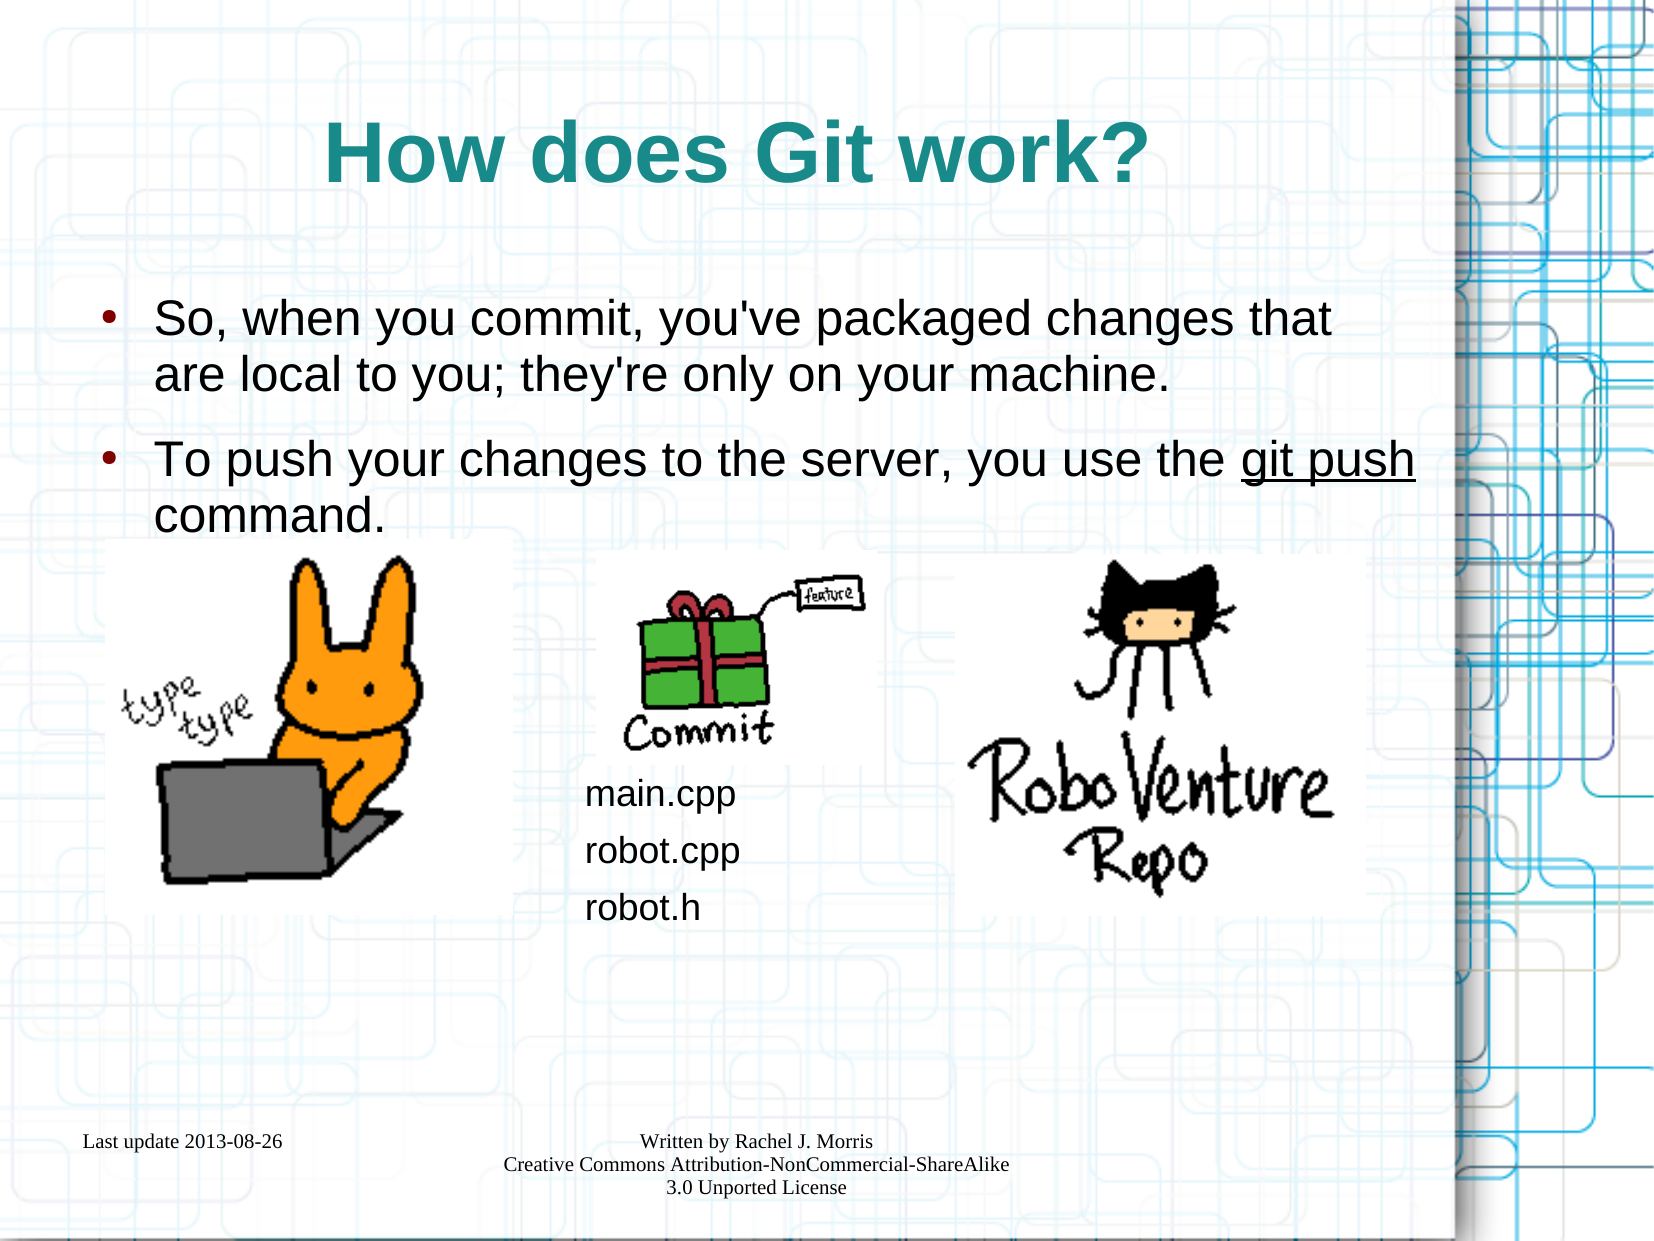

# How does Git work?
So, when you commit, you've packaged changes that are local to you; they're only on your machine.
To push your changes to the server, you use the git push command.
main.cpp
robot.cpp
robot.h